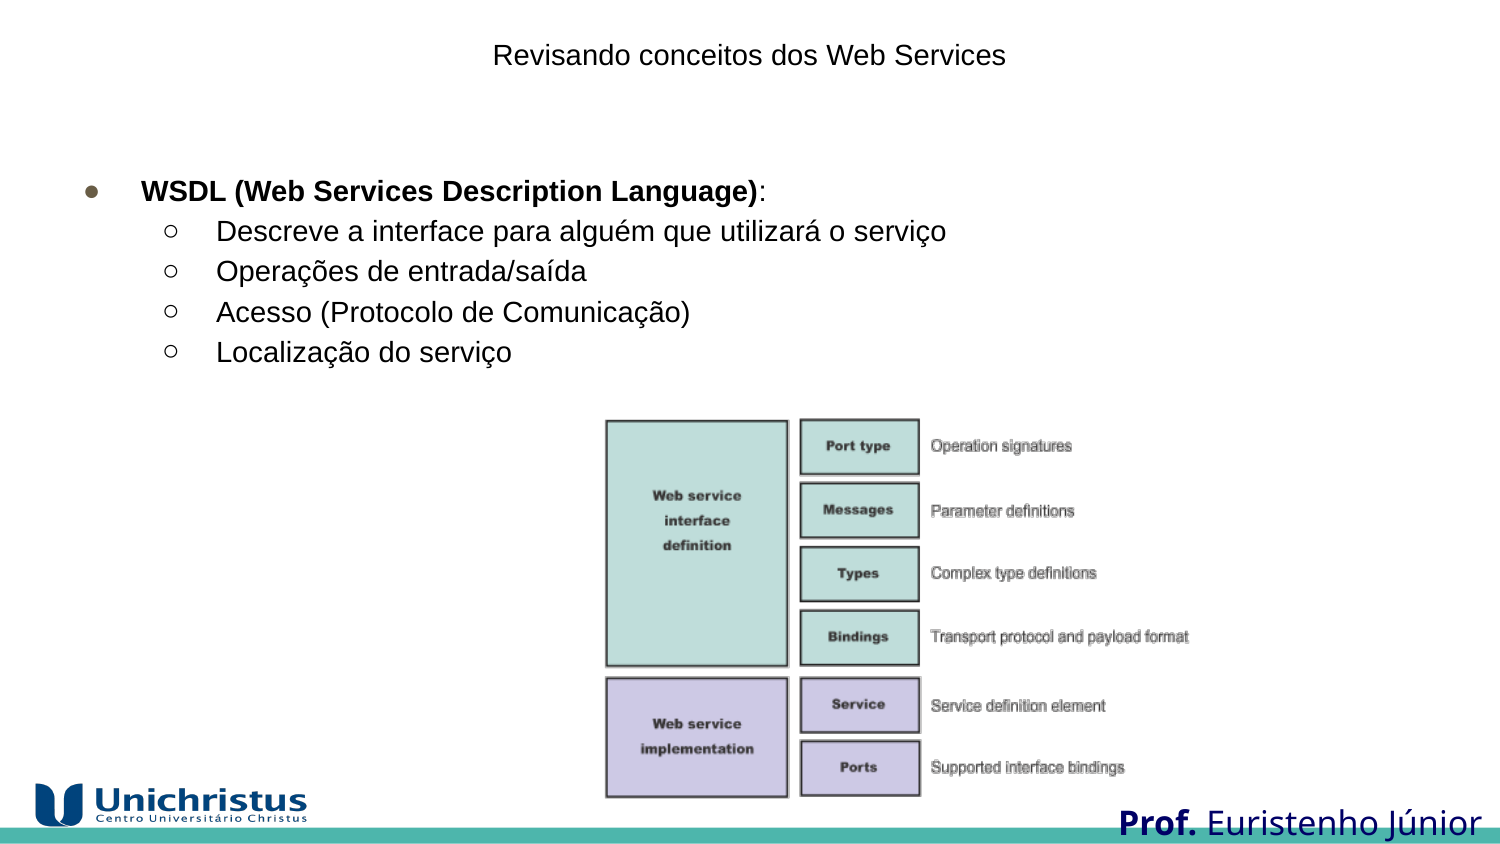

# Revisando conceitos dos Web Services
WSDL (Web Services Description Language):
Descreve a interface para alguém que utilizará o serviço
Operações de entrada/saída
Acesso (Protocolo de Comunicação)
Localização do serviço
Prof. Euristenho Júnior